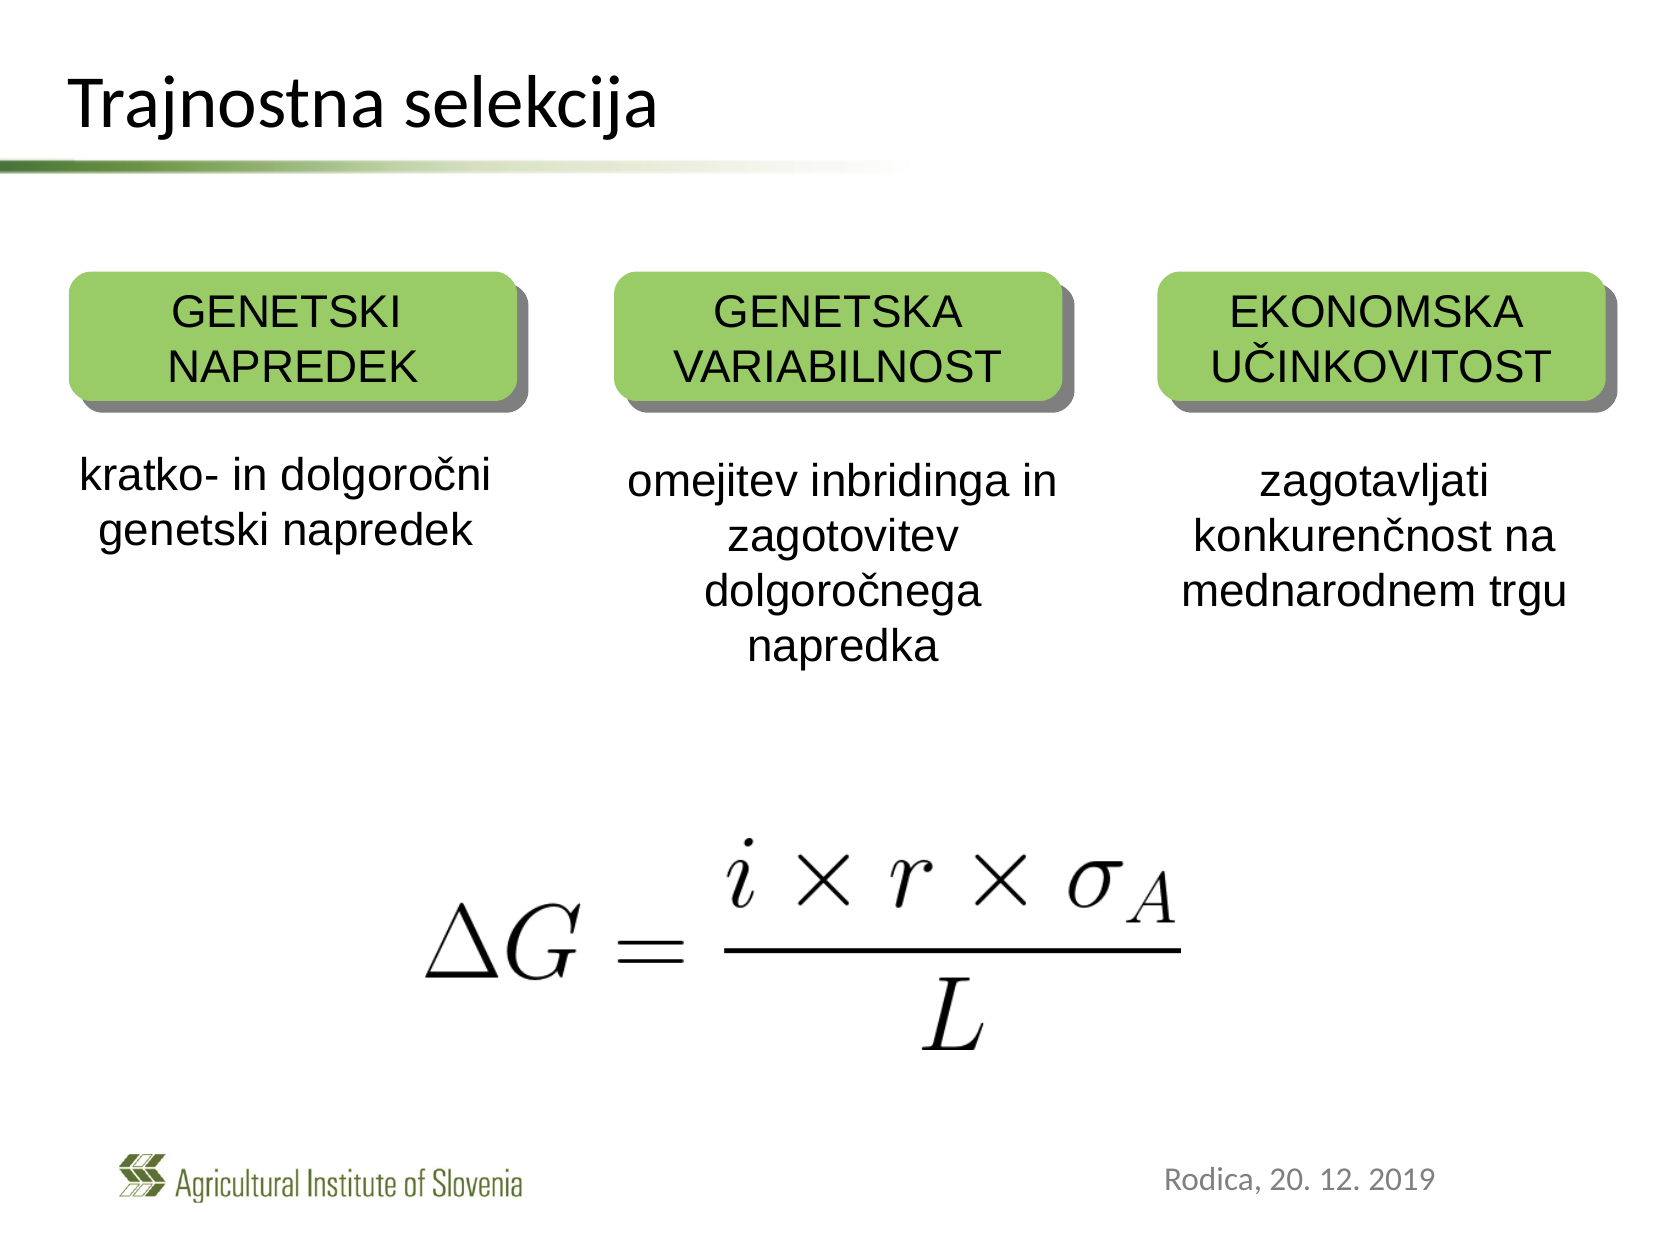

Trajnostna selekcija
GENETSKI
NAPREDEK
GENETSKA
VARIABILNOST
EKONOMSKA
UČINKOVITOST
kratko- in dolgoročni genetski napredek
omejitev inbridinga in zagotovitev dolgoročnega napredka
zagotavljati konkurenčnost na mednarodnem trgu